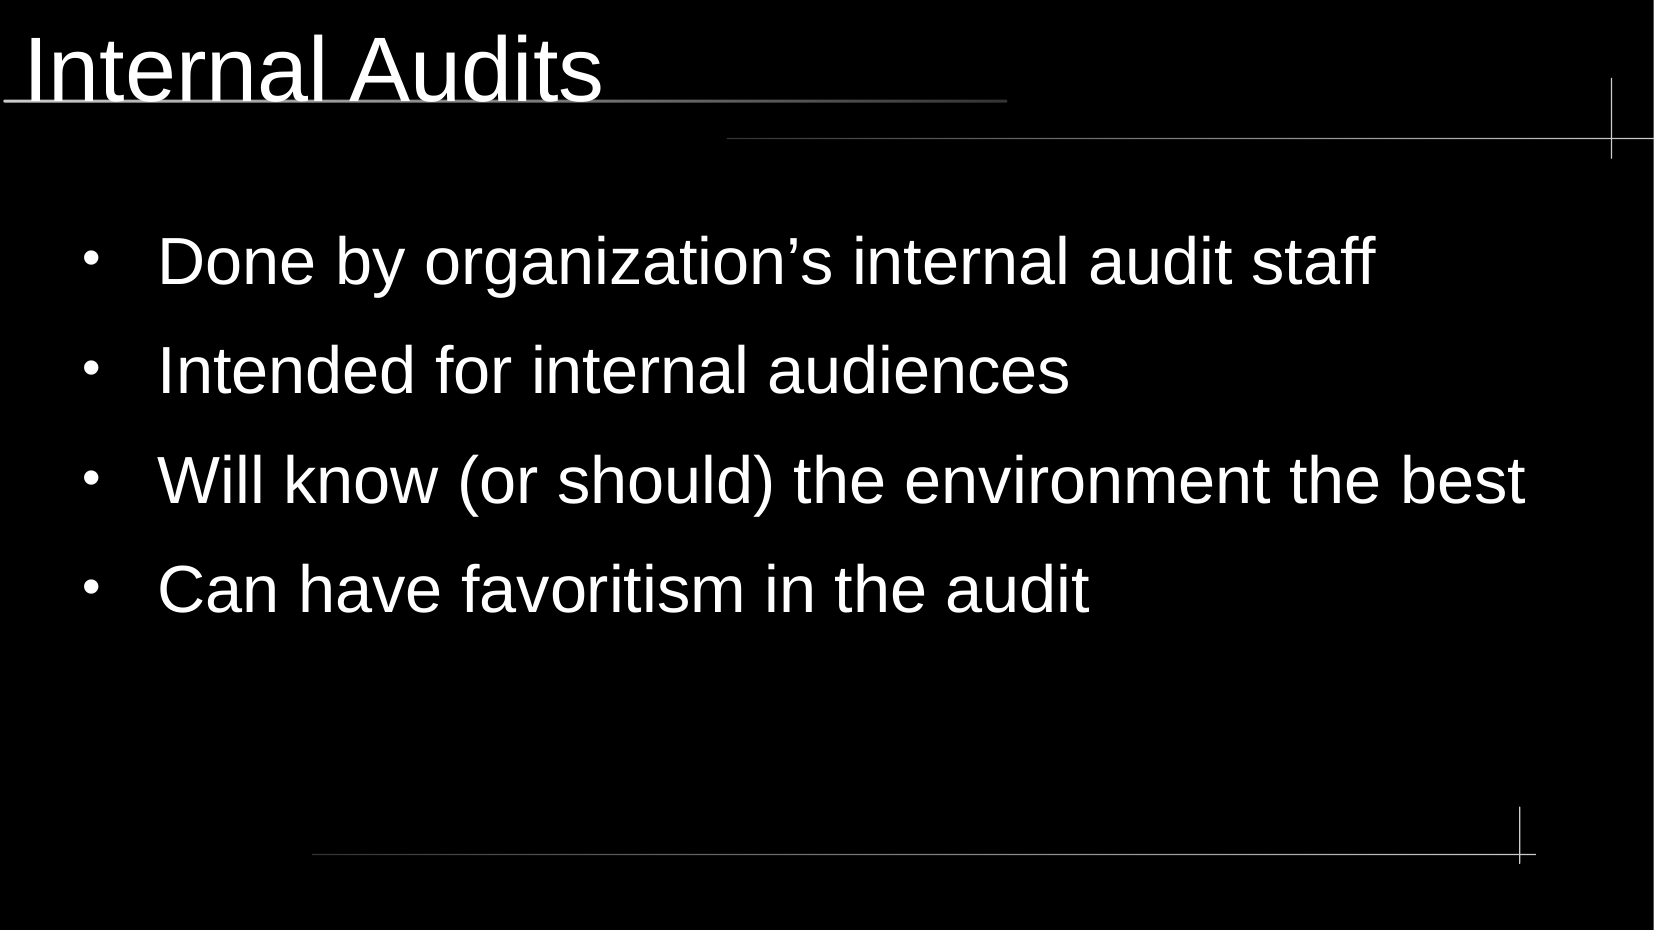

# Internal Audits
Done by organization’s internal audit staff
Intended for internal audiences
Will know (or should) the environment the best
Can have favoritism in the audit